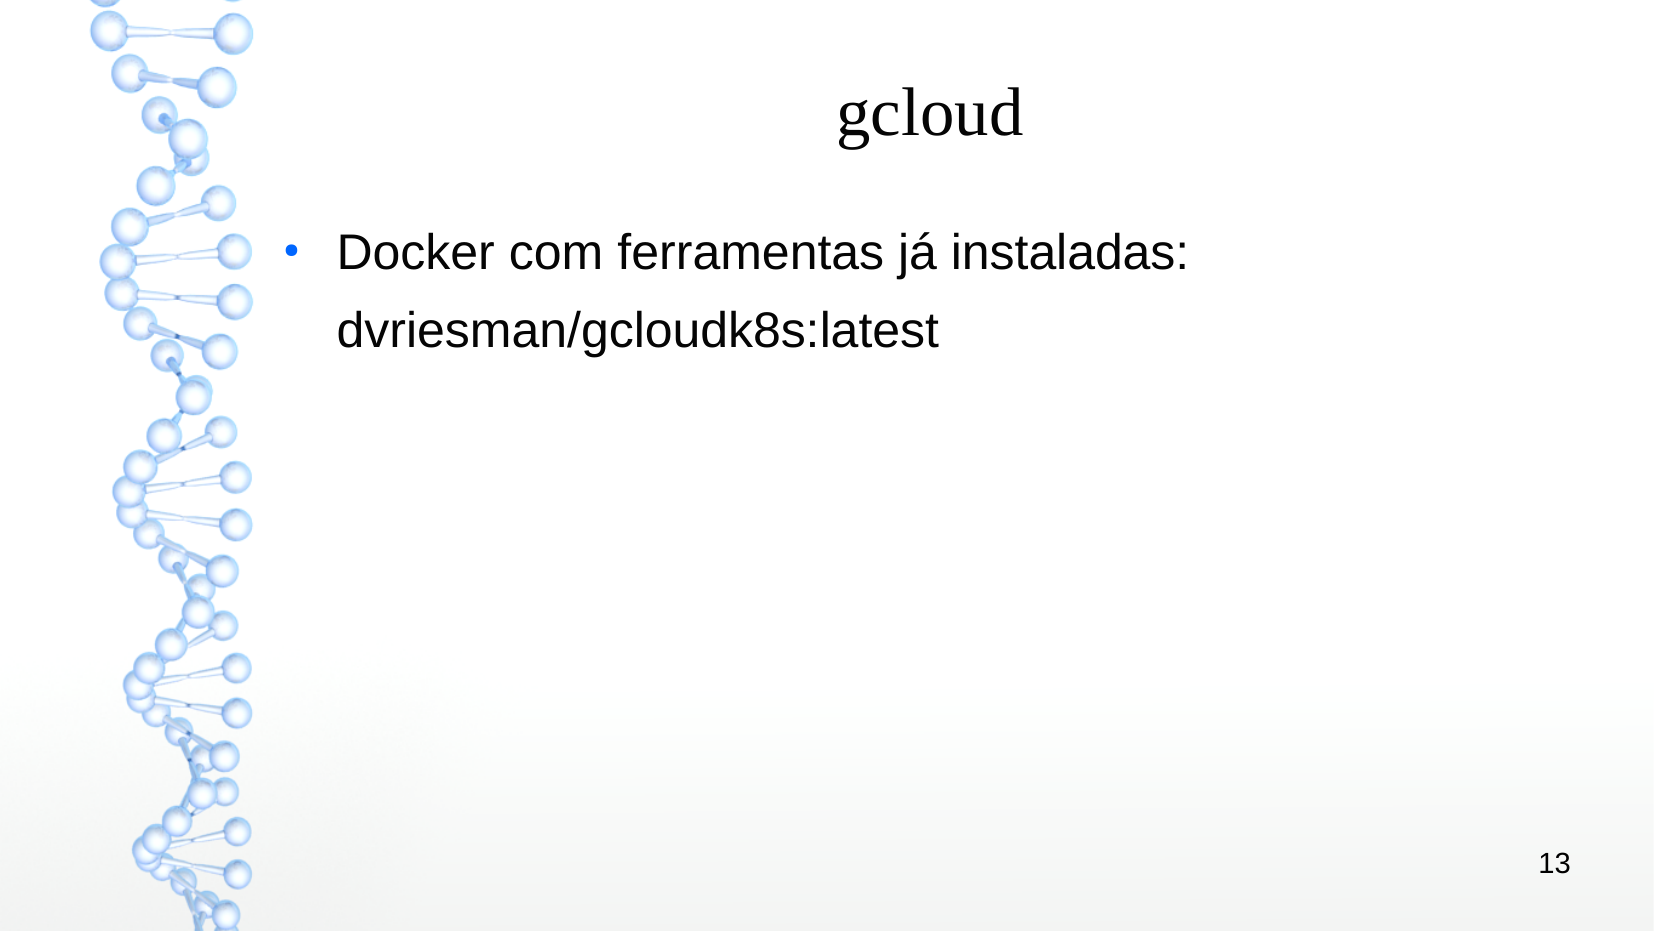

# gcloud
Docker com ferramentas já instaladas:
dvriesman/gcloudk8s:latest
13